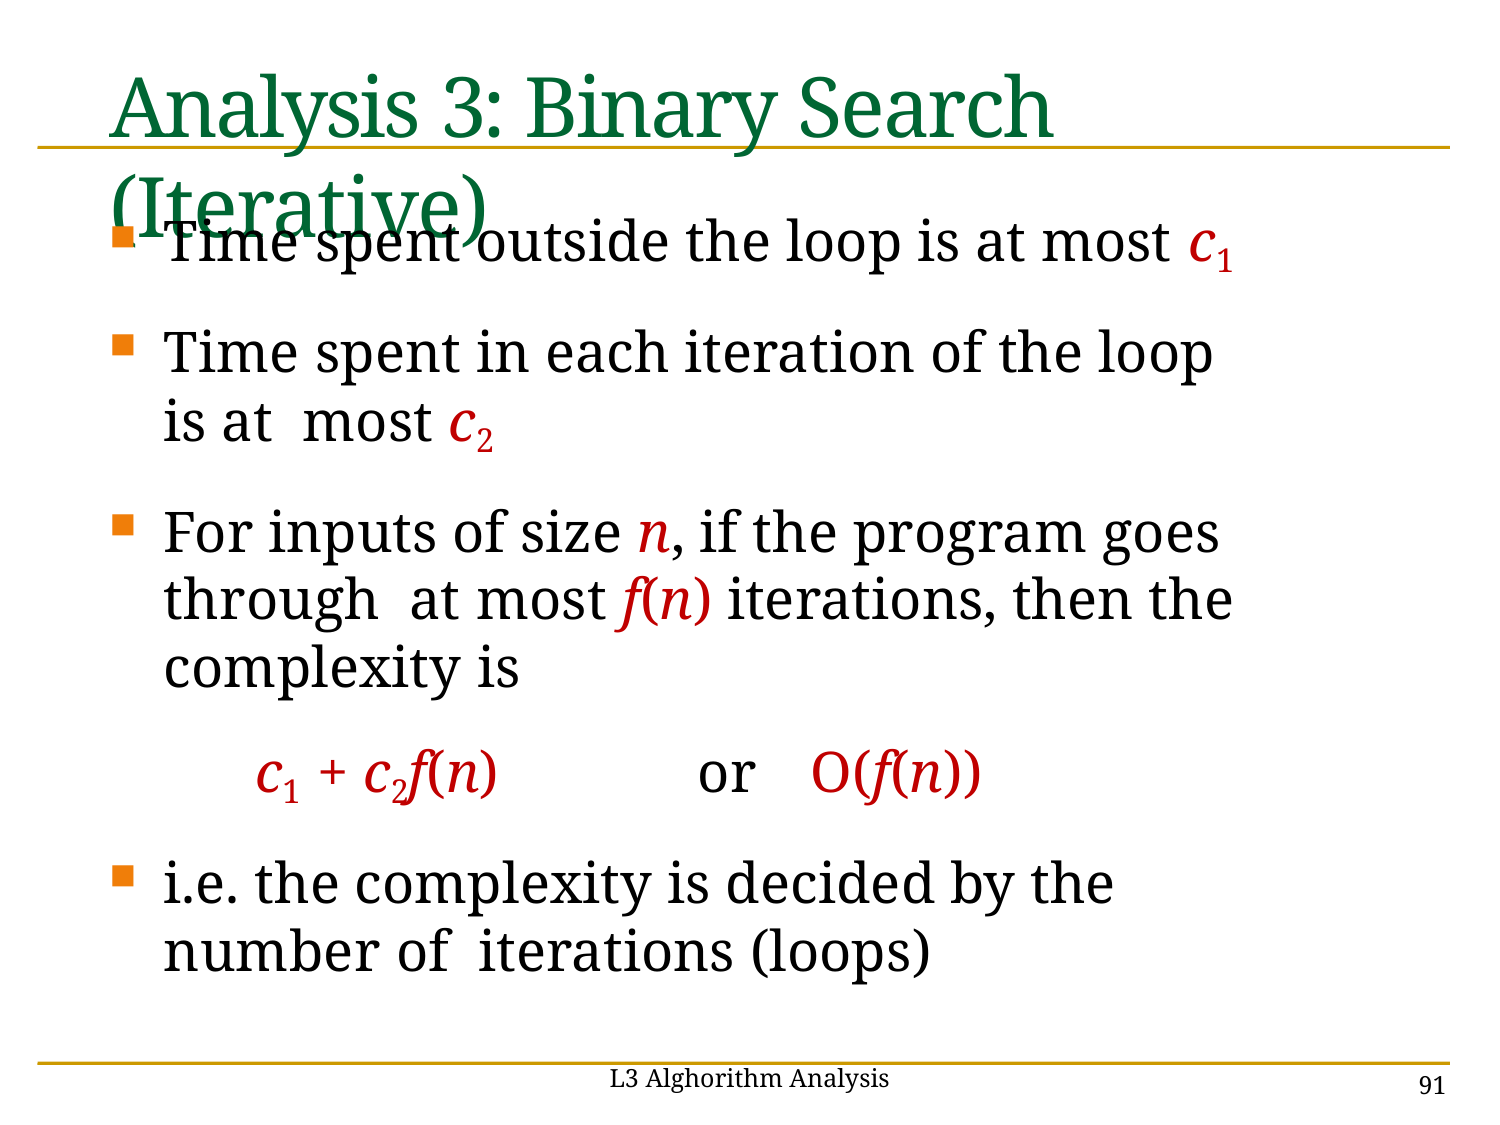

# Analysis 3: Binary Search (Iterative)
Time spent outside the loop is at most c1
Time spent in each iteration of the loop is at most c2
For inputs of size n, if the program goes through at most f(n) iterations, then the complexity is
c1 + c2f(n)	or	O(f(n))
i.e. the complexity is decided by the number of iterations (loops)
L3 Alghorithm Analysis